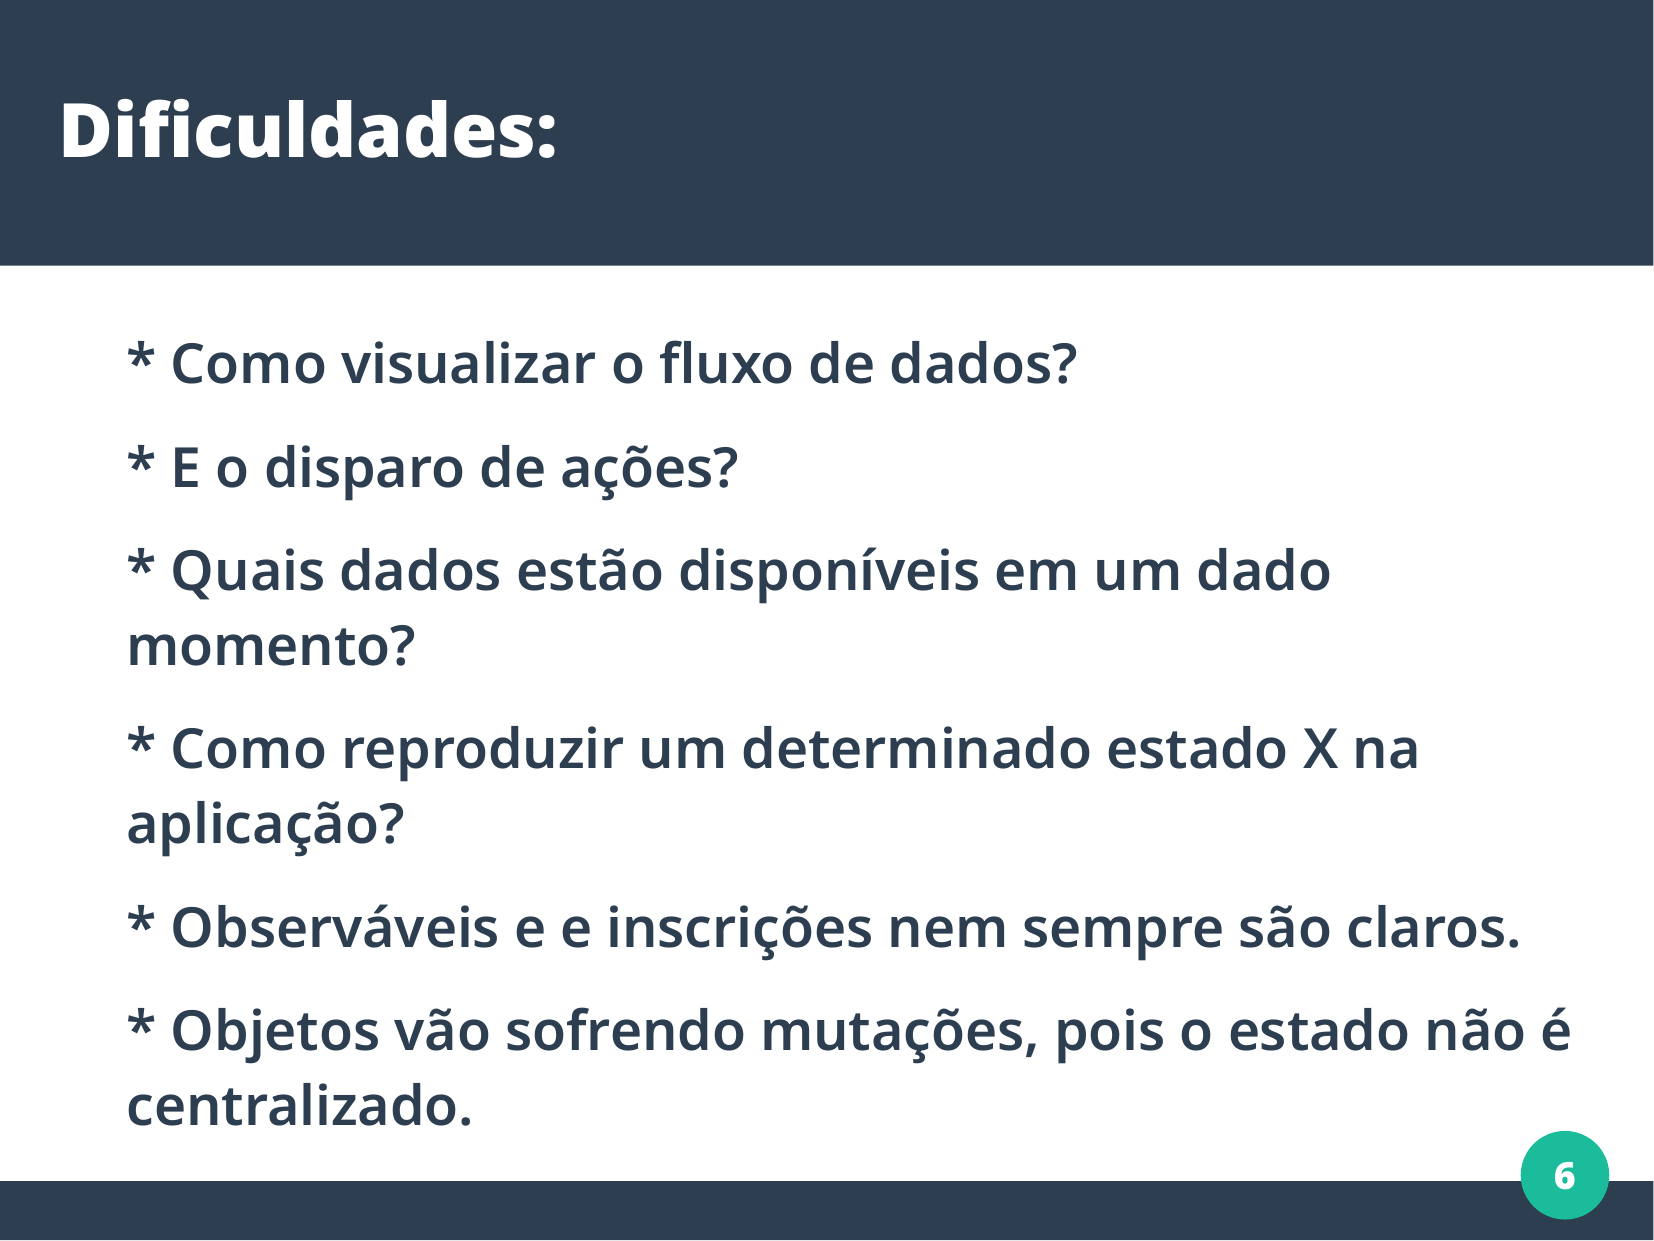

# Dificuldades:
* Como visualizar o fluxo de dados?
* E o disparo de ações?
* Quais dados estão disponíveis em um dado momento?
* Como reproduzir um determinado estado X na aplicação?
* Observáveis e e inscrições nem sempre são claros.
* Objetos vão sofrendo mutações, pois o estado não é centralizado.
6